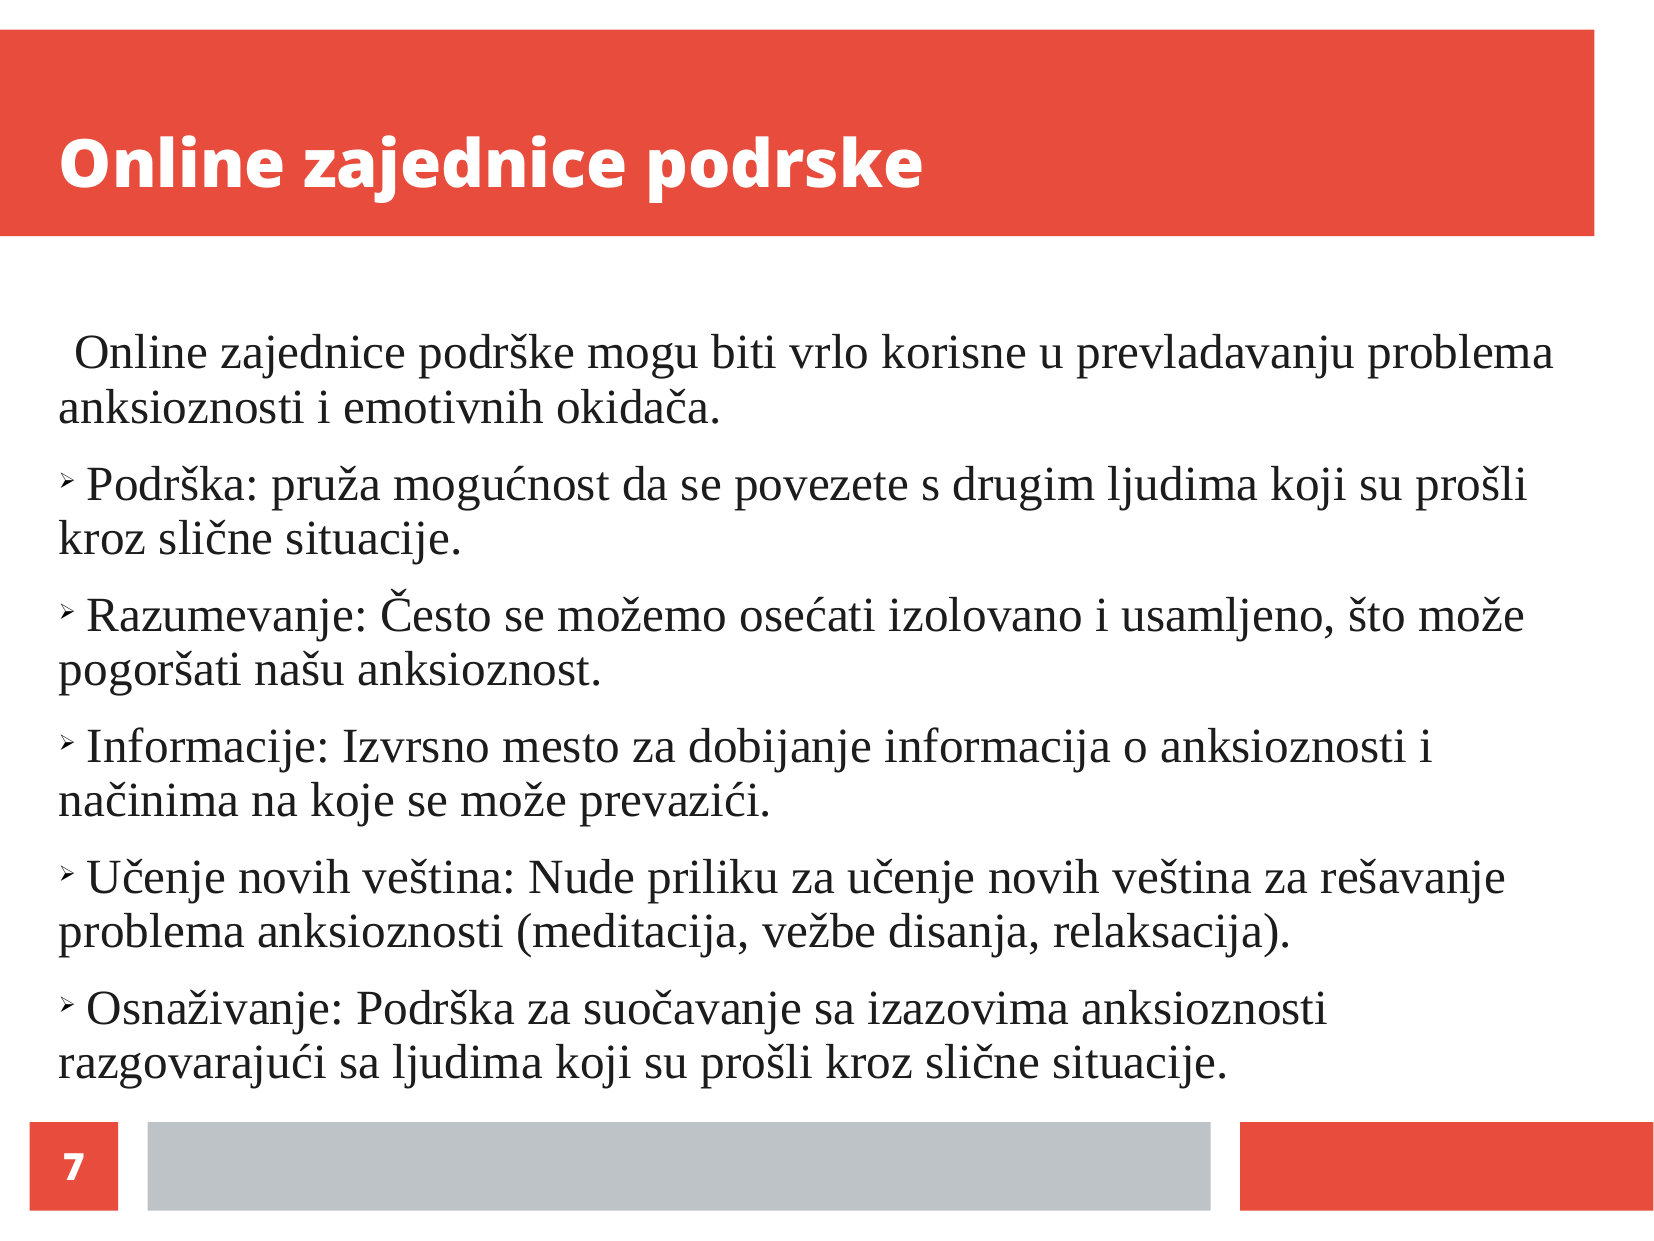

# Online zajednice podrske
Online zajednice podrške mogu biti vrlo korisne u prevladavanju problema anksioznosti i emotivnih okidača.
 Podrška: pruža mogućnost da se povezete s drugim ljudima koji su prošli kroz slične situacije.
 Razumevanje: Često se možemo osećati izolovano i usamljeno, što može pogoršati našu anksioznost.
 Informacije: Izvrsno mesto za dobijanje informacija o anksioznosti i načinima na koje se može prevazići.
 Učenje novih veština: Nude priliku za učenje novih veština za rešavanje problema anksioznosti (meditacija, vežbe disanja, relaksacija).
 Osnaživanje: Podrška za suočavanje sa izazovima anksioznosti razgovarajući sa ljudima koji su prošli kroz slične situacije.
7